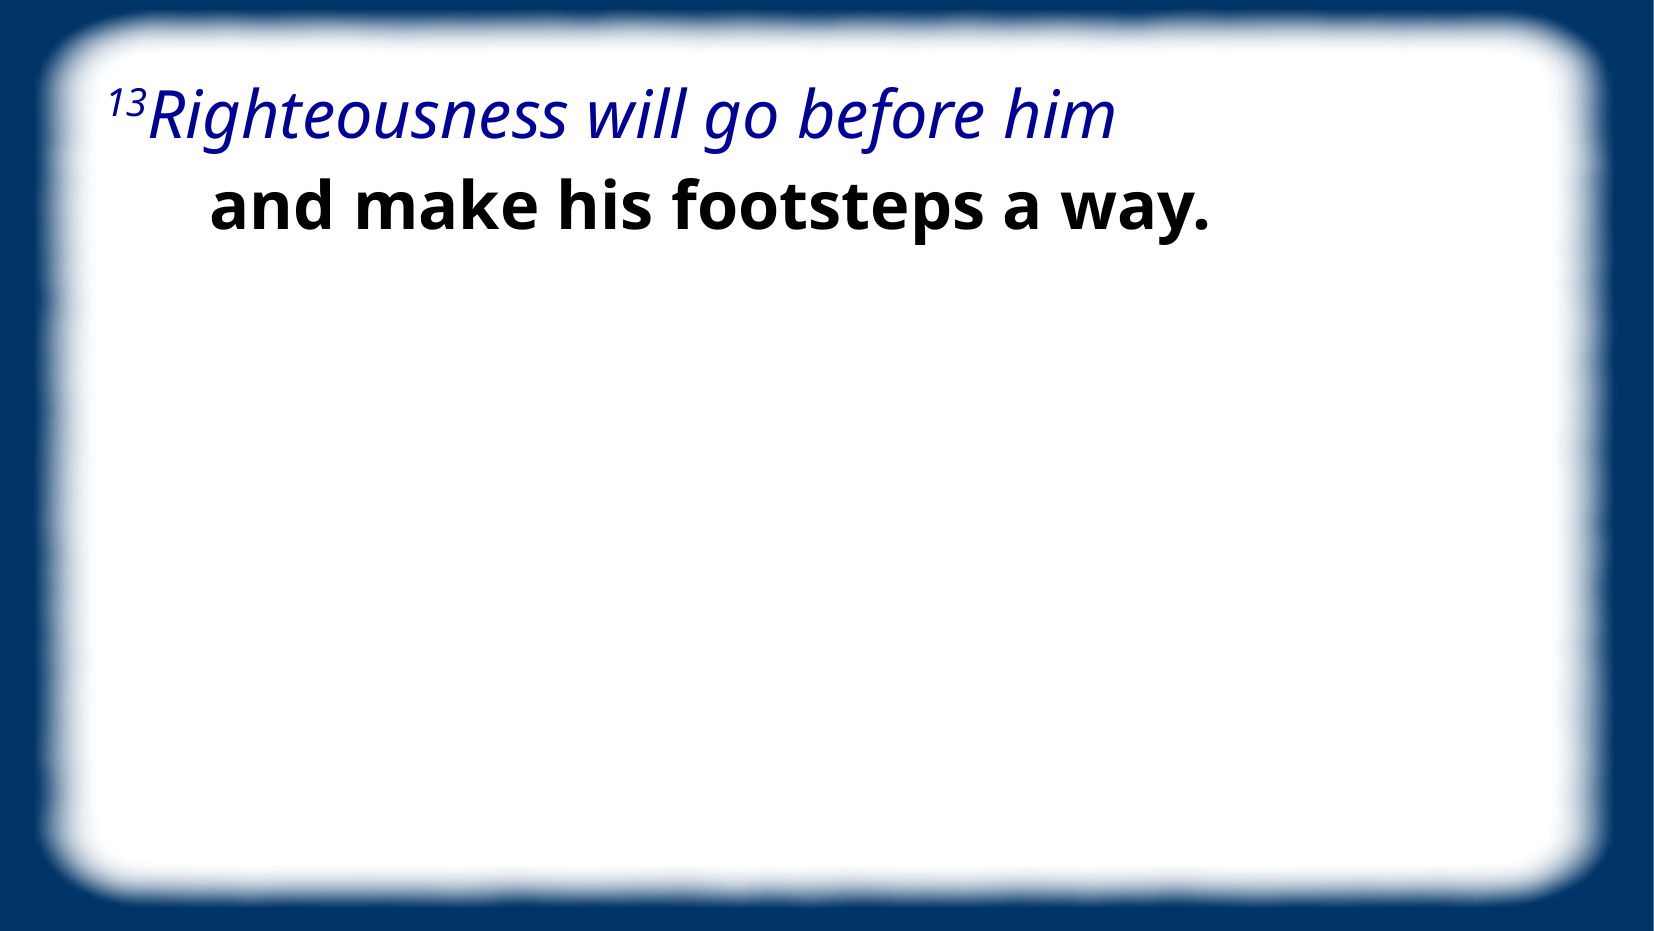

13Righteousness will go before him
 and make his footsteps a way.